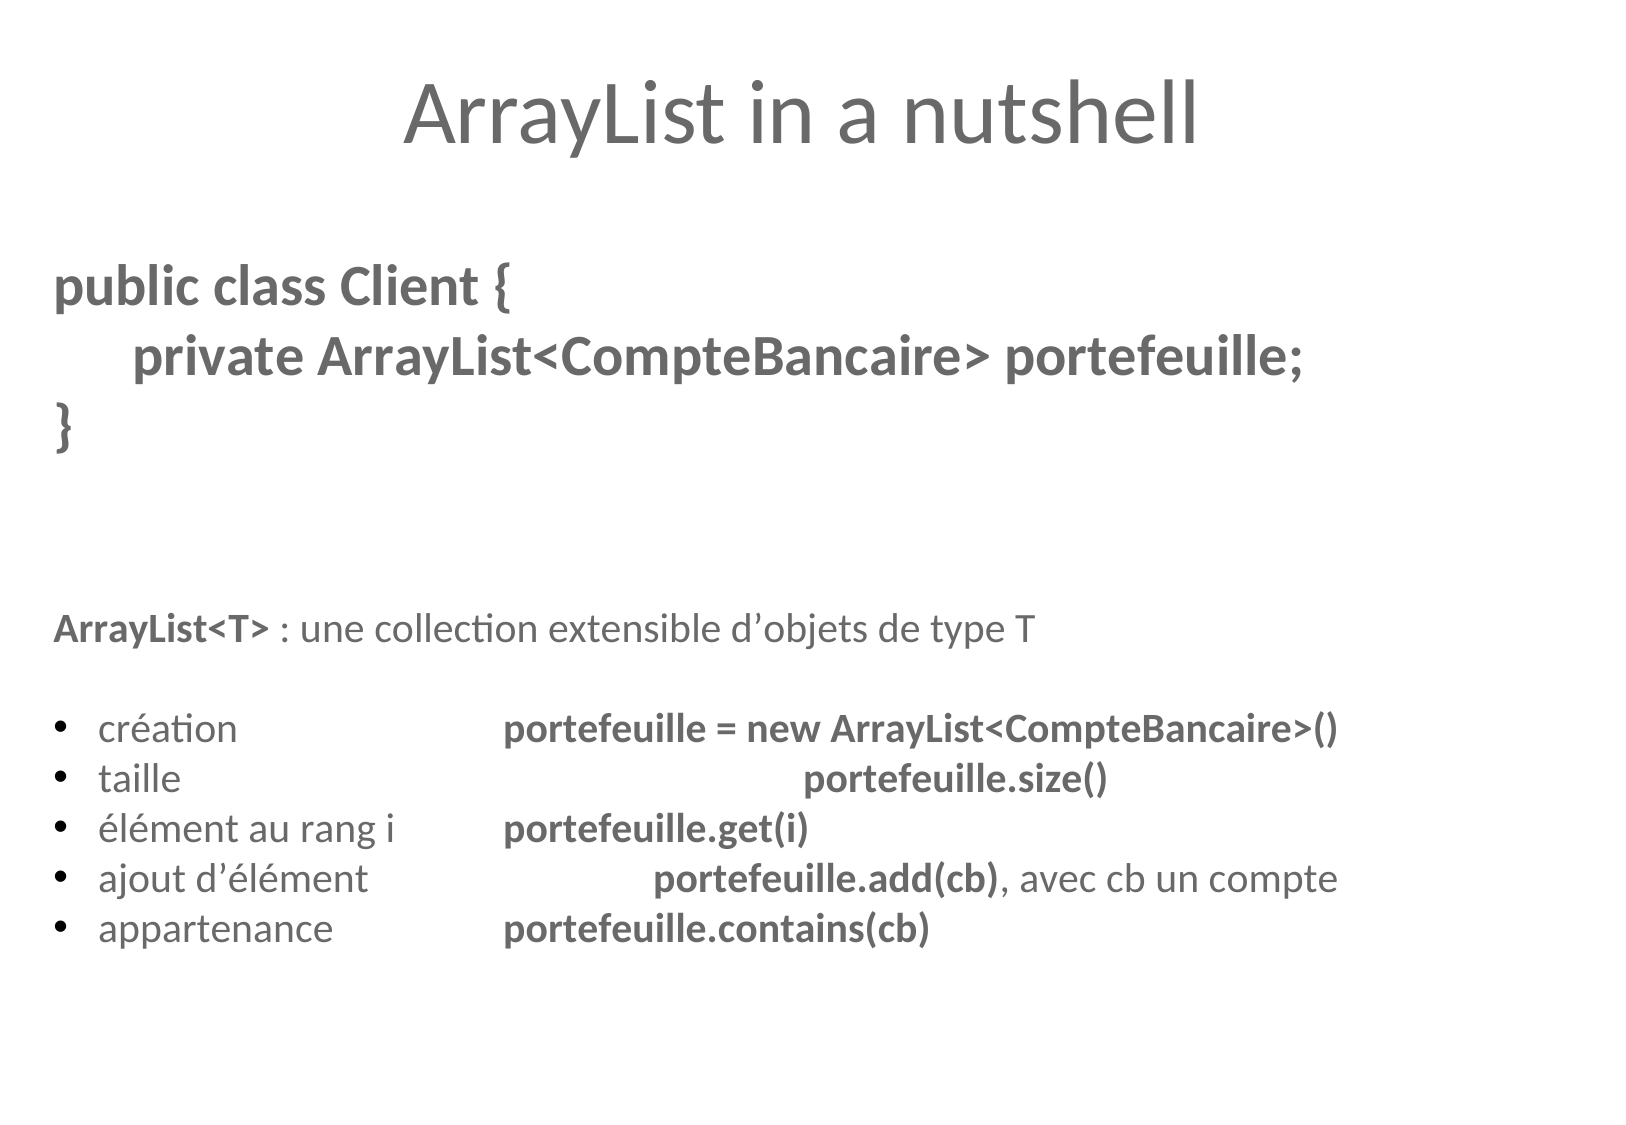

# ArrayList in a nutshell
public class Client {
 private ArrayList<CompteBancaire> portefeuille;
}
ArrayList<T> : une collection extensible d’objets de type T
 création	 	portefeuille = new ArrayList<CompteBancaire>()
 taille 					portefeuille.size()
 élément au rang i	portefeuille.get(i)
 ajout d’élément 		portefeuille.add(cb), avec cb un compte
 appartenance		portefeuille.contains(cb)